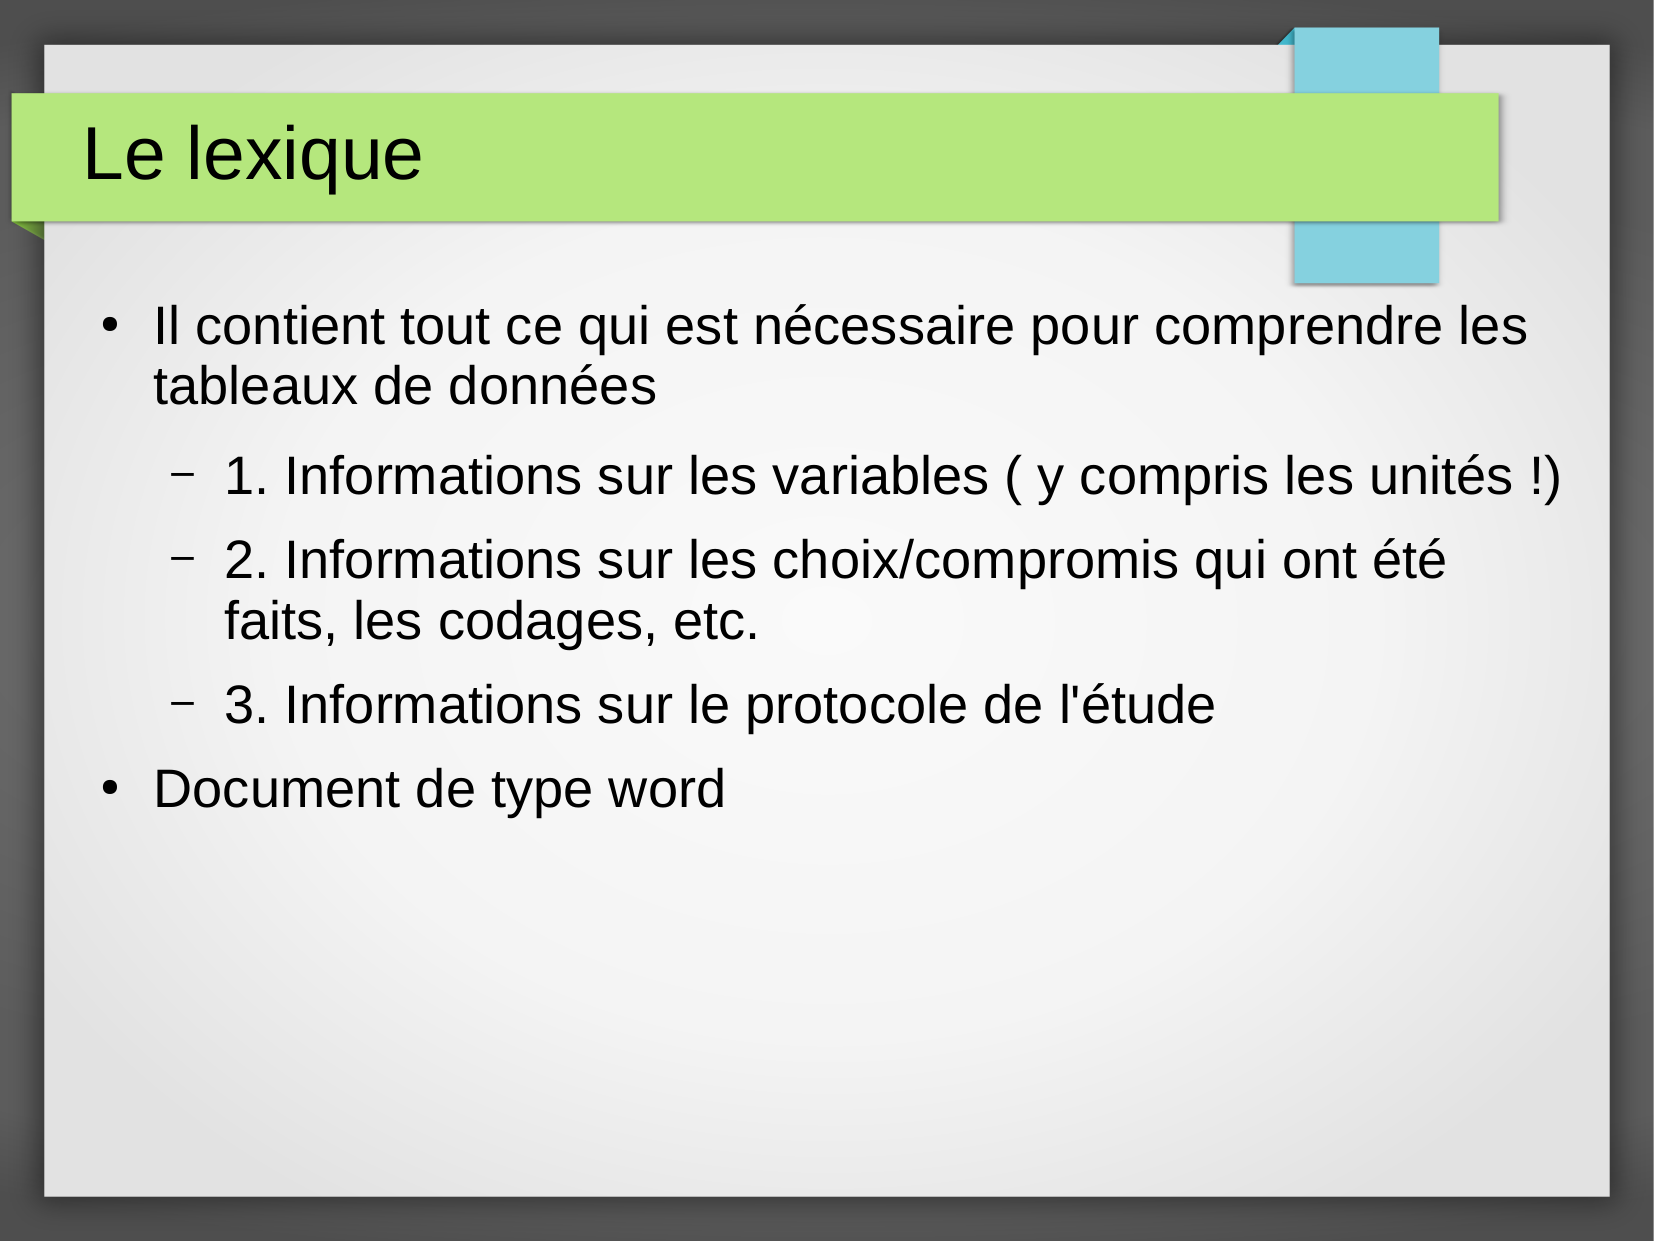

# Le lexique
Il contient tout ce qui est nécessaire pour comprendre les tableaux de données
1. Informations sur les variables ( y compris les unités !)
2. Informations sur les choix/compromis qui ont été faits, les codages, etc.
3. Informations sur le protocole de l'étude
Document de type word